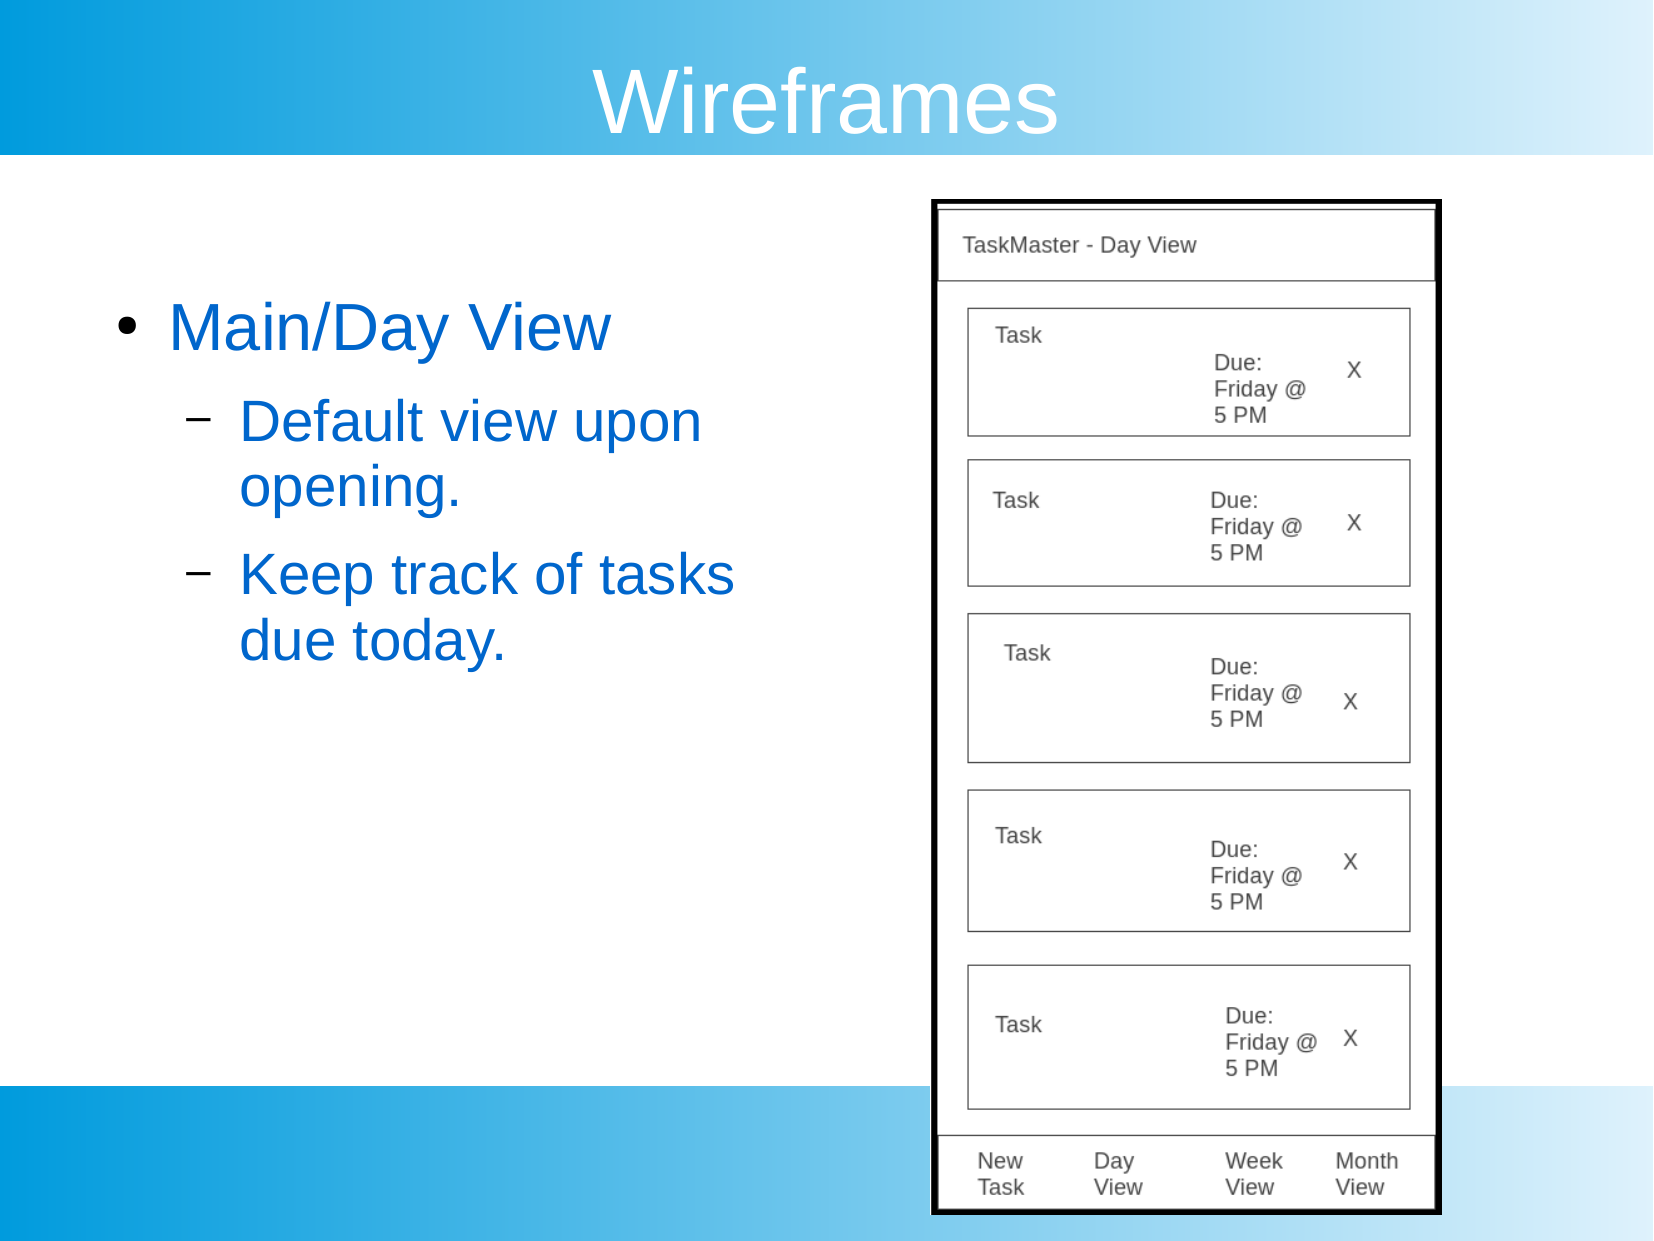

# Wireframes
Main/Day View
Default view upon opening.
Keep track of tasks due today.